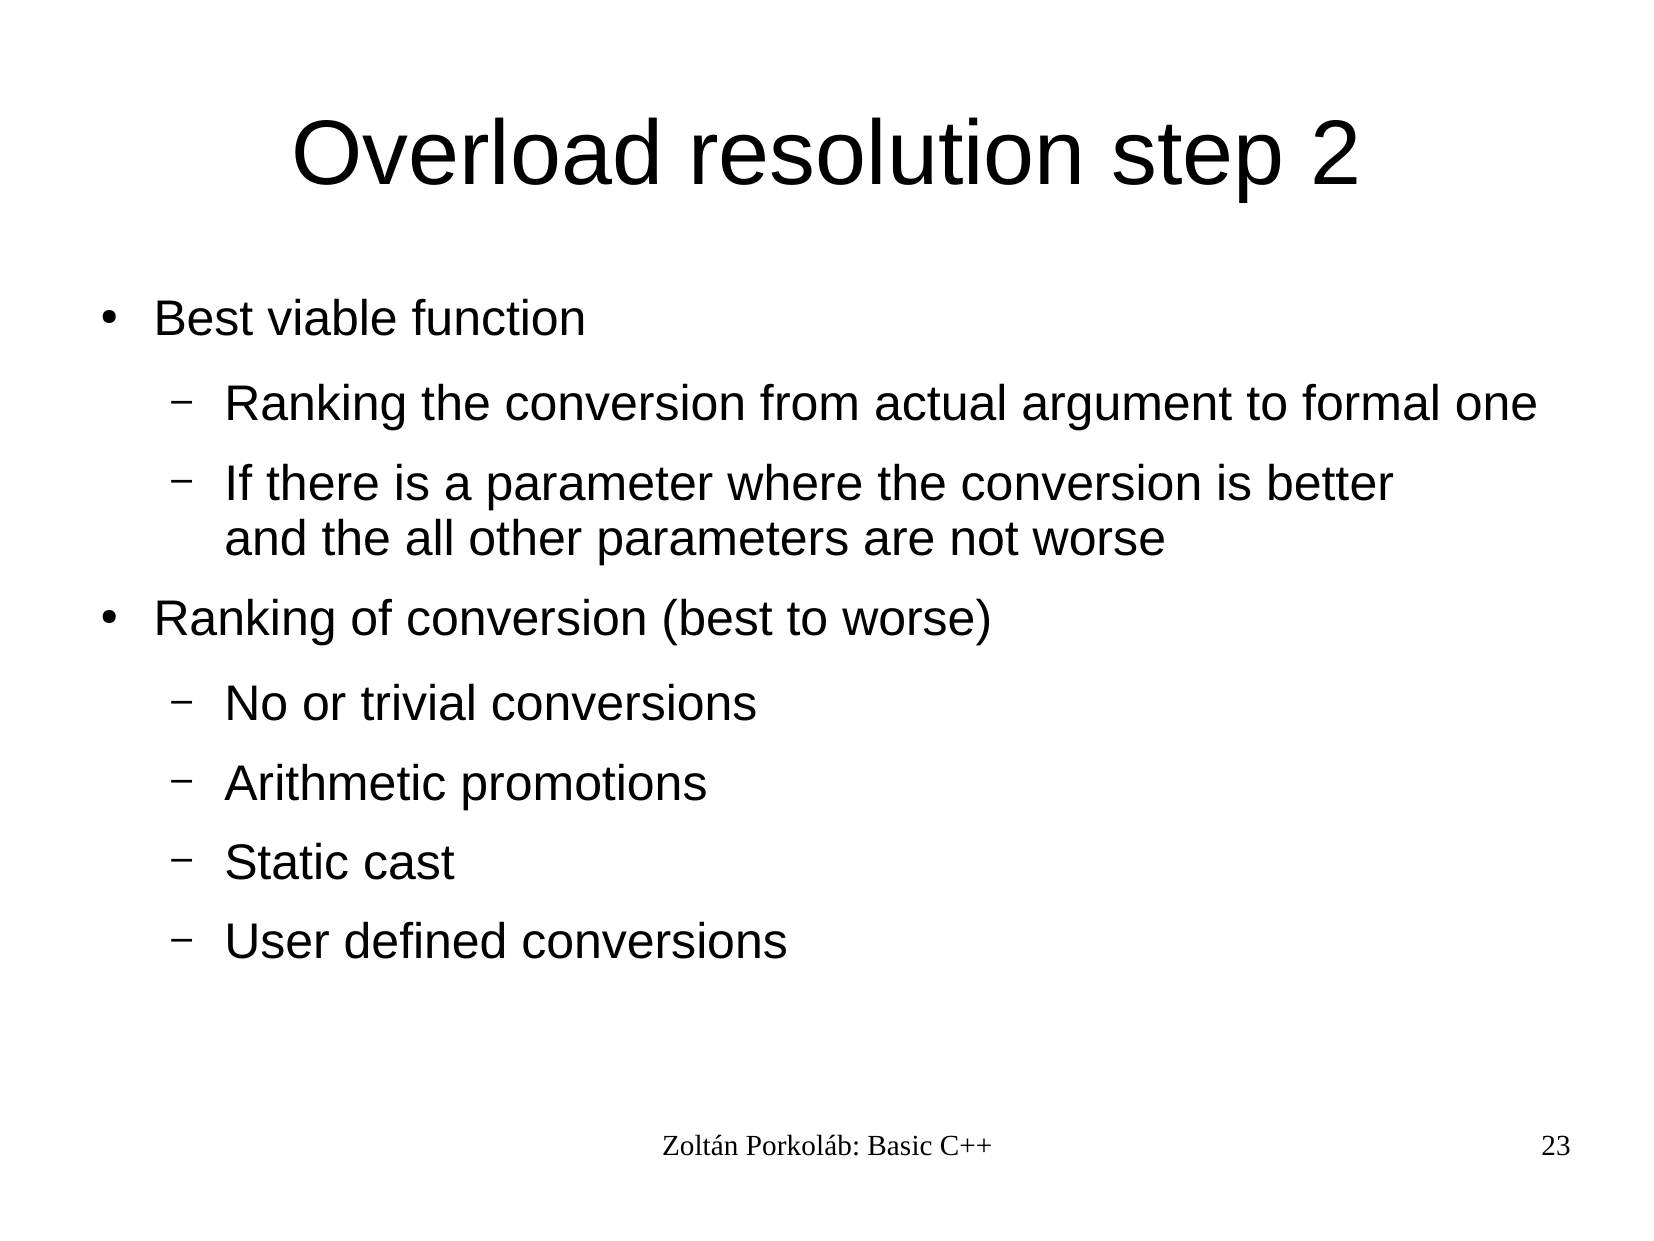

# Overload resolution step 2
Best viable function
Ranking the conversion from actual argument to formal one
If there is a parameter where the conversion is better
and the all other parameters are not worse
Ranking of conversion (best to worse)
No or trivial conversions
Arithmetic promotions
Static cast
User defined conversions
Zoltán Porkoláb: Basic C++
23